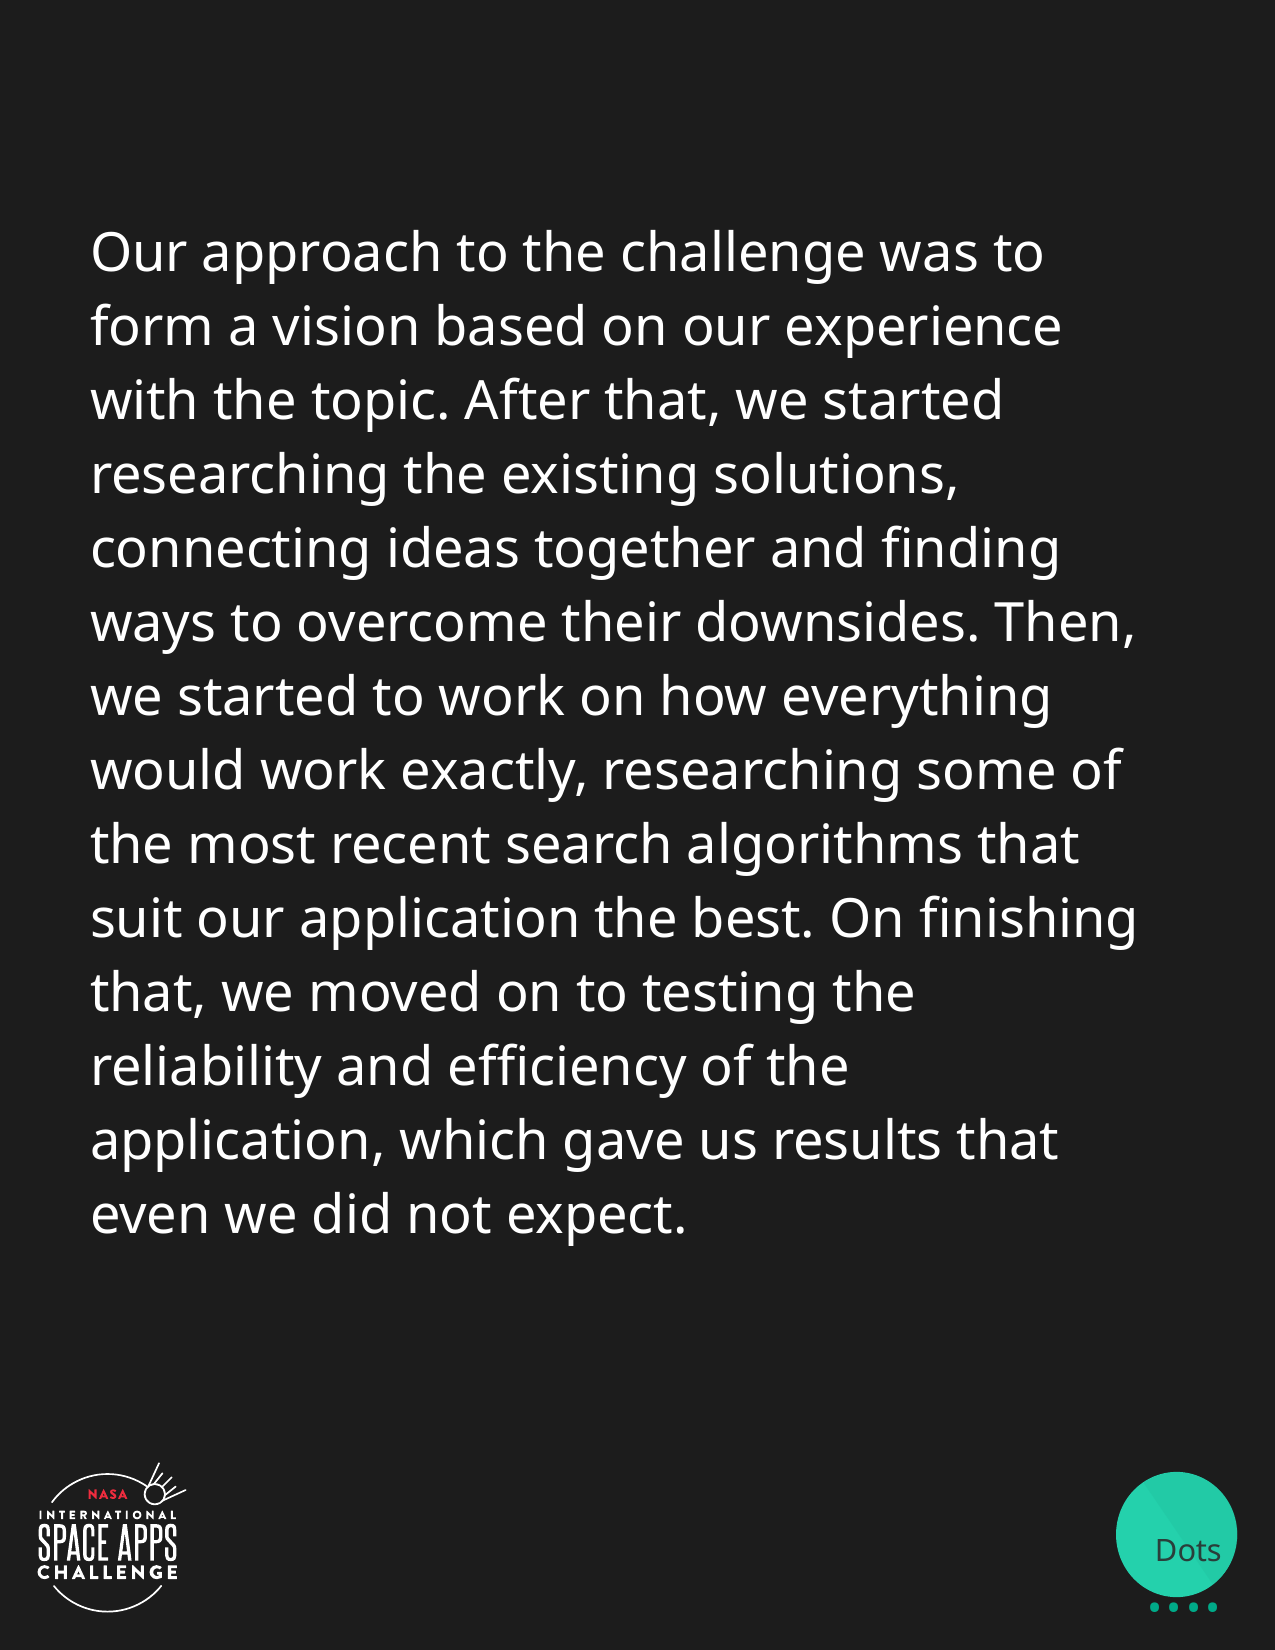

Our approach to the challenge was to form a vision based on our experience with the topic. After that, we started researching the existing solutions, connecting ideas together and finding ways to overcome their downsides. Then, we started to work on how everything would work exactly, researching some of the most recent search algorithms that suit our application the best. On finishing that, we moved on to testing the reliability and efficiency of the application, which gave us results that even we did not expect.